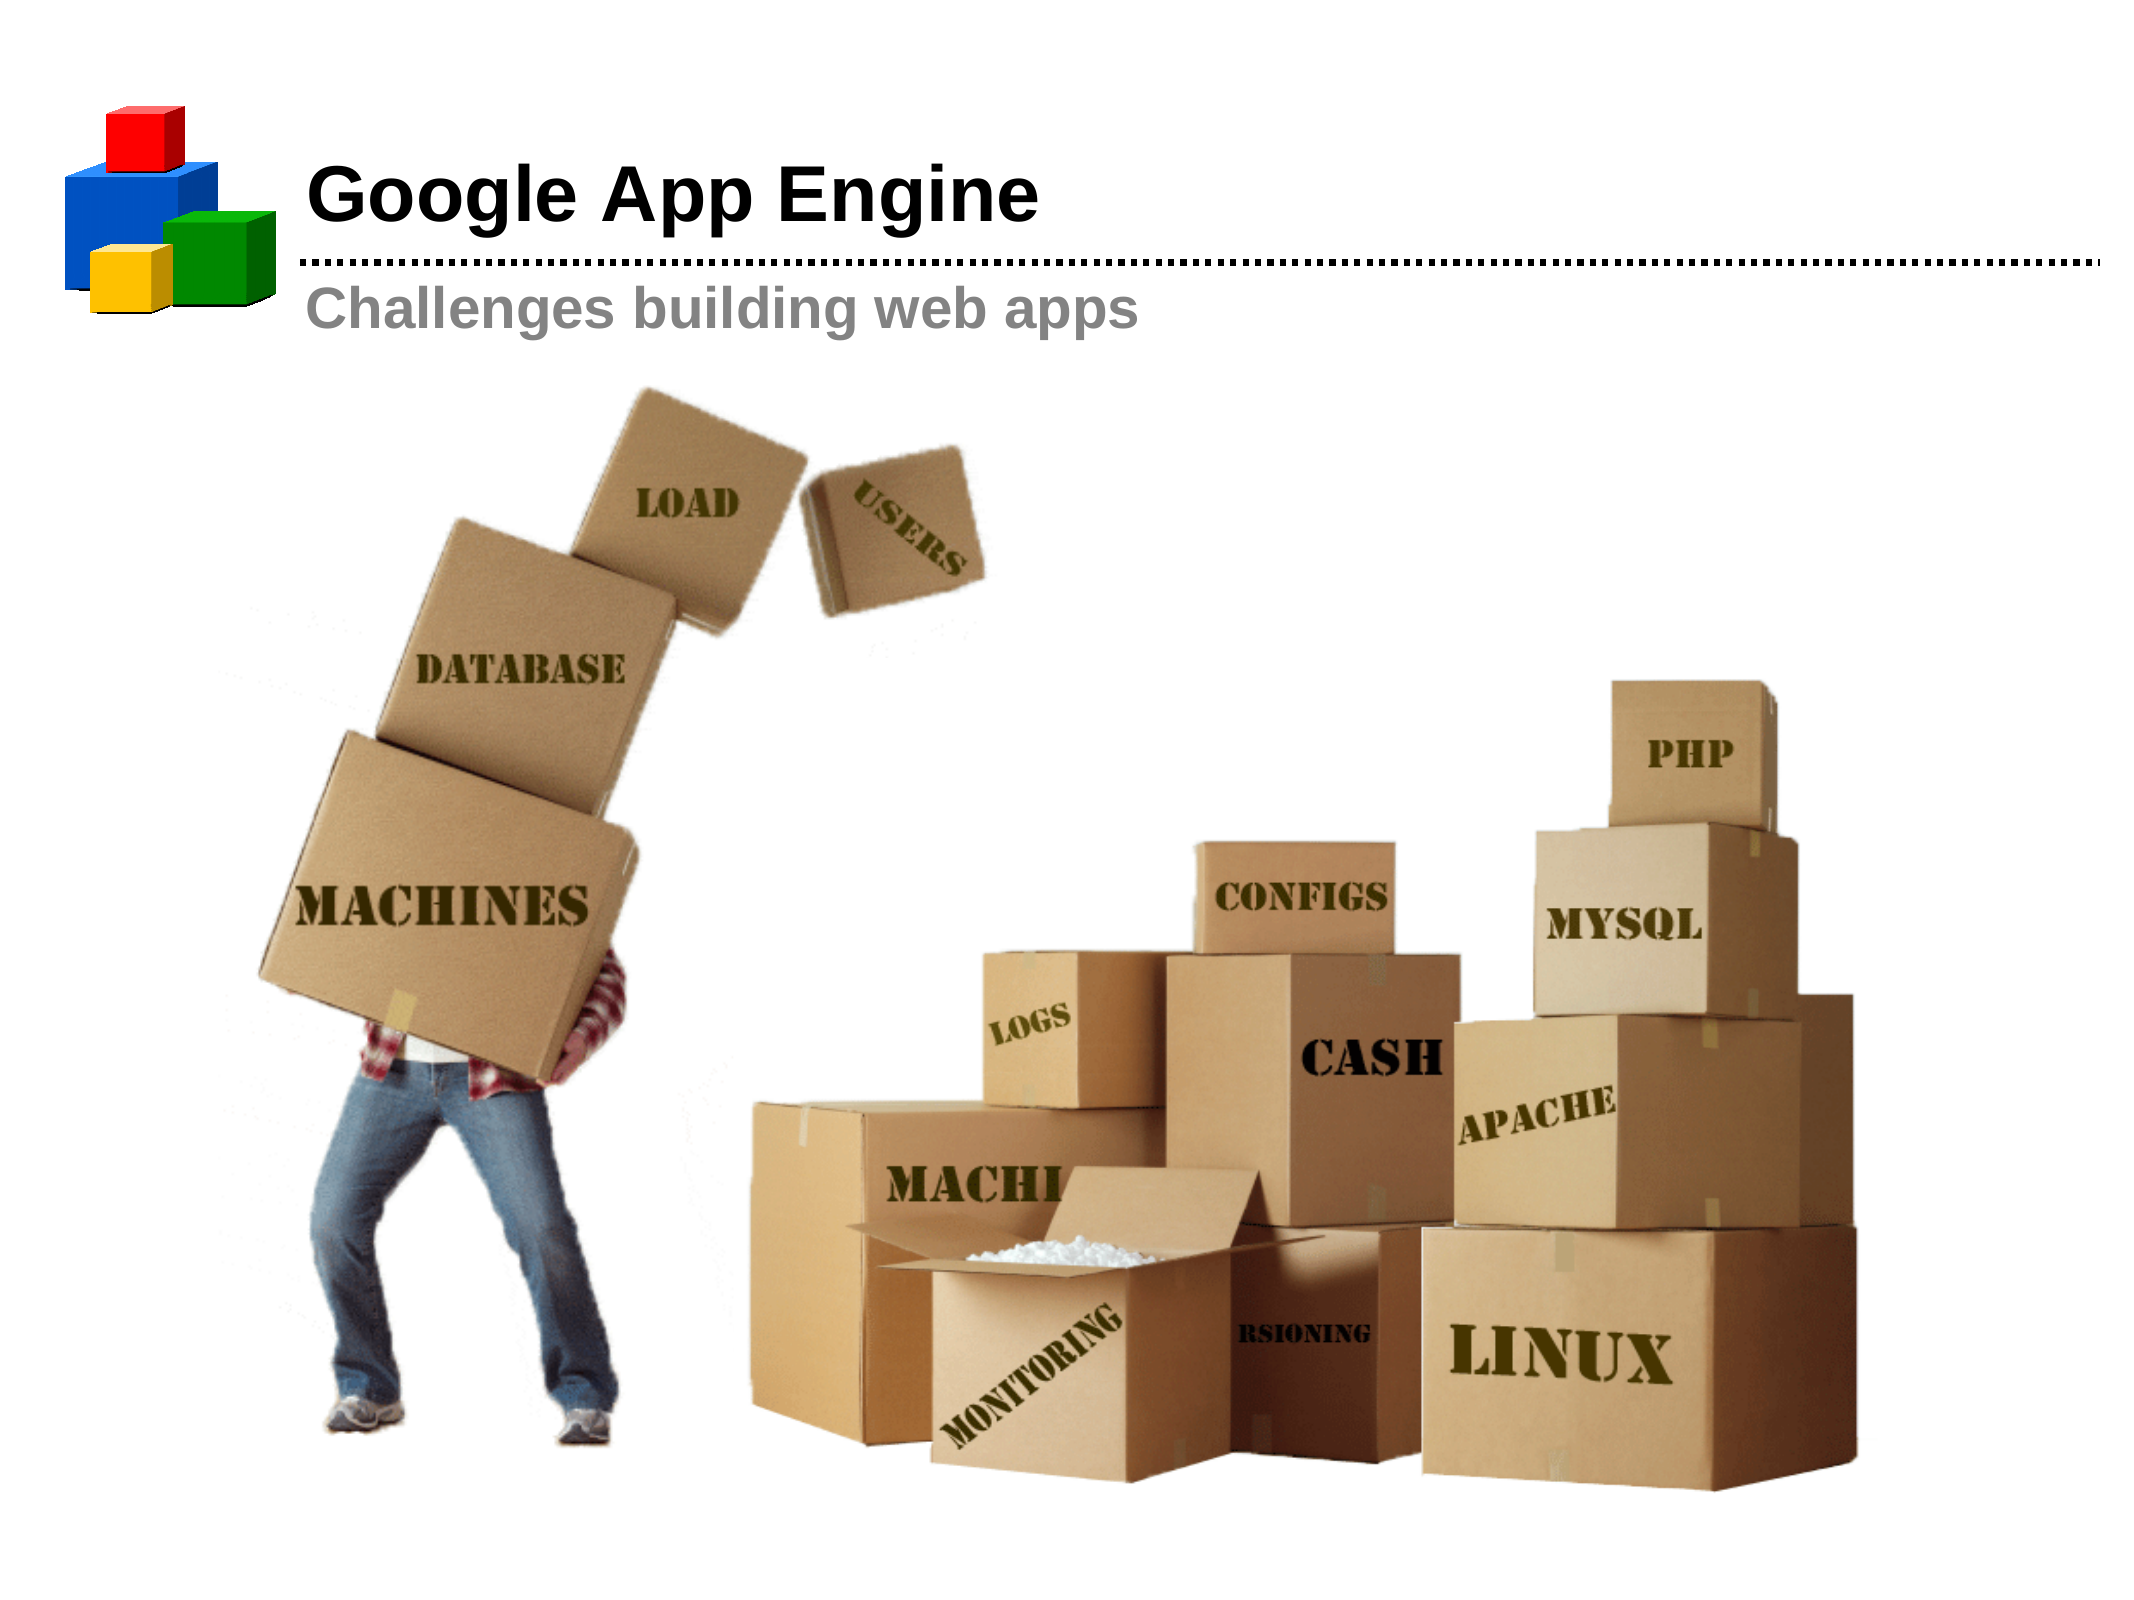

Google App Engine
Challenges building web apps